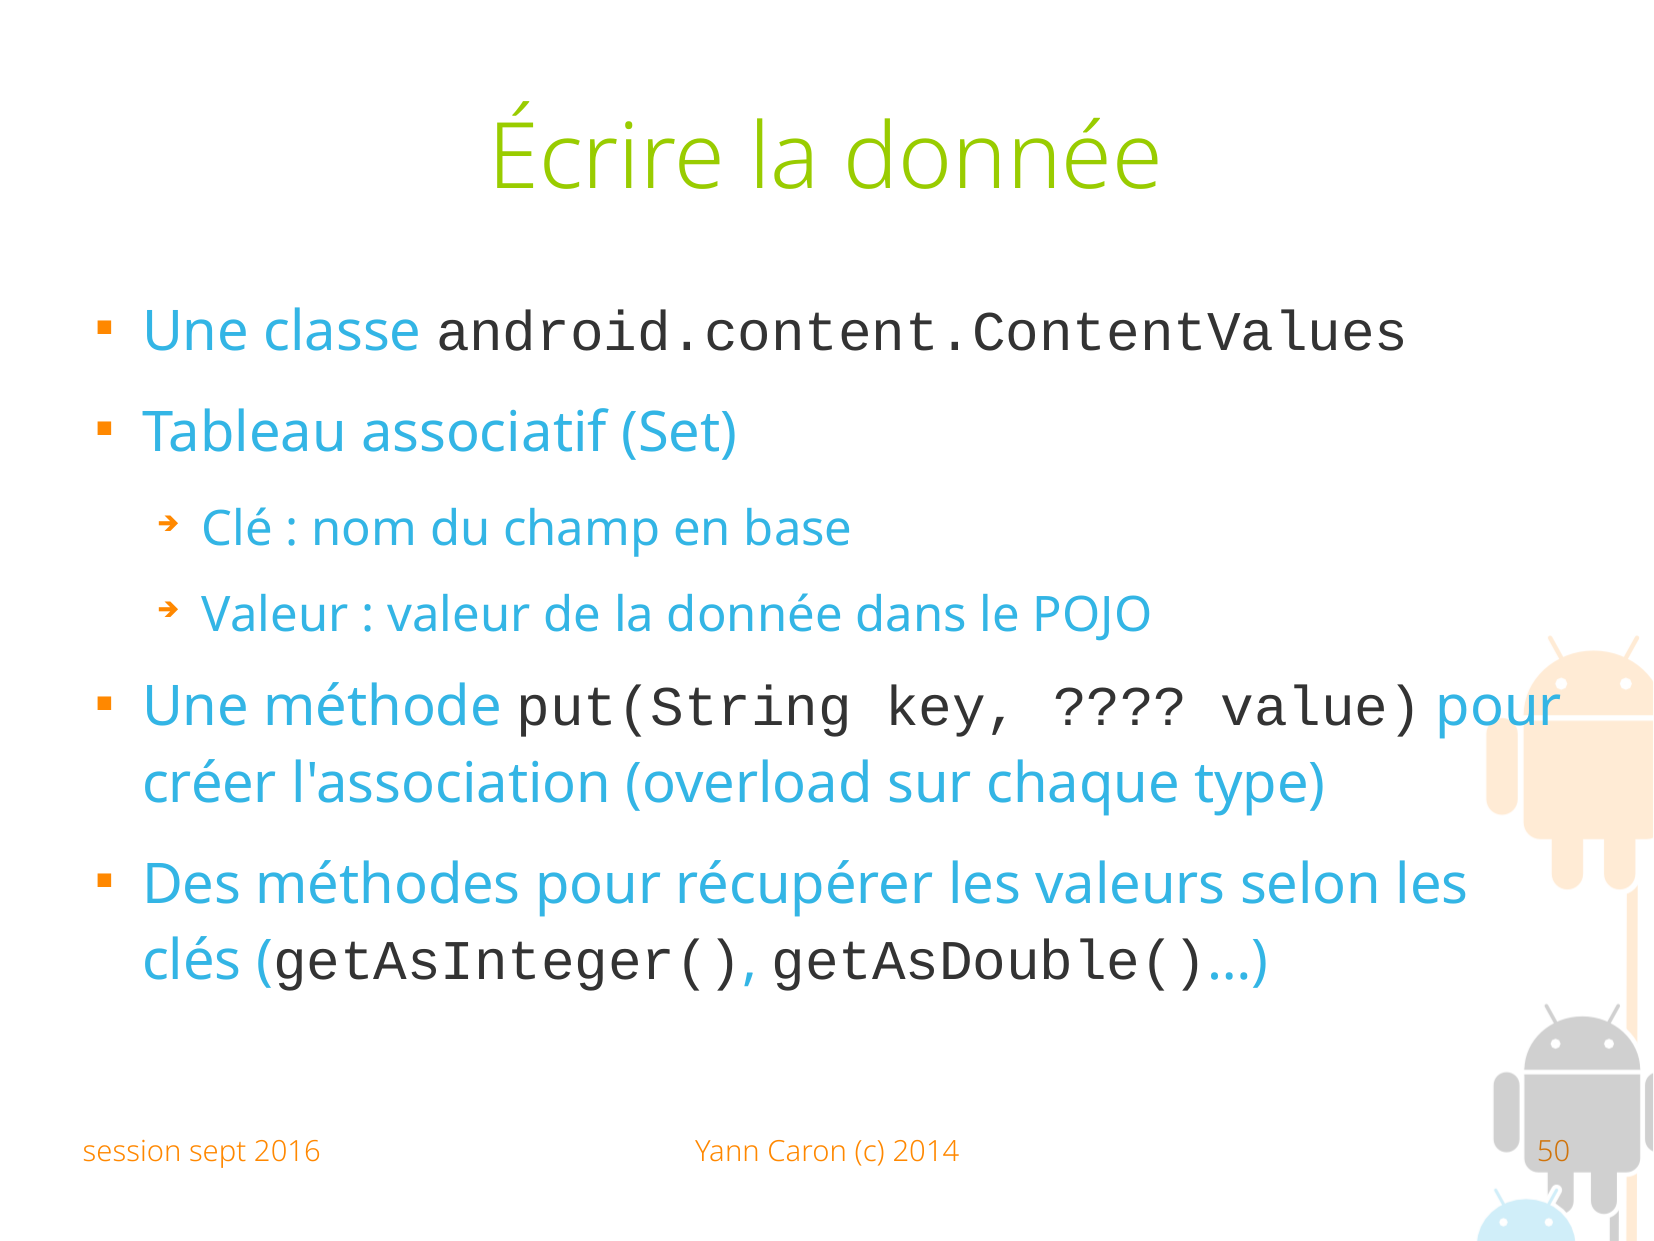

# Écrire la donnée
Une classe android.content.ContentValues
Tableau associatif (Set)
Clé : nom du champ en base
Valeur : valeur de la donnée dans le POJO
Une méthode put(String key, ???? value) pour créer l'association (overload sur chaque type)
Des méthodes pour récupérer les valeurs selon les clés (getAsInteger(), getAsDouble()…)
session sept 2016
Yann Caron (c) 2014
50